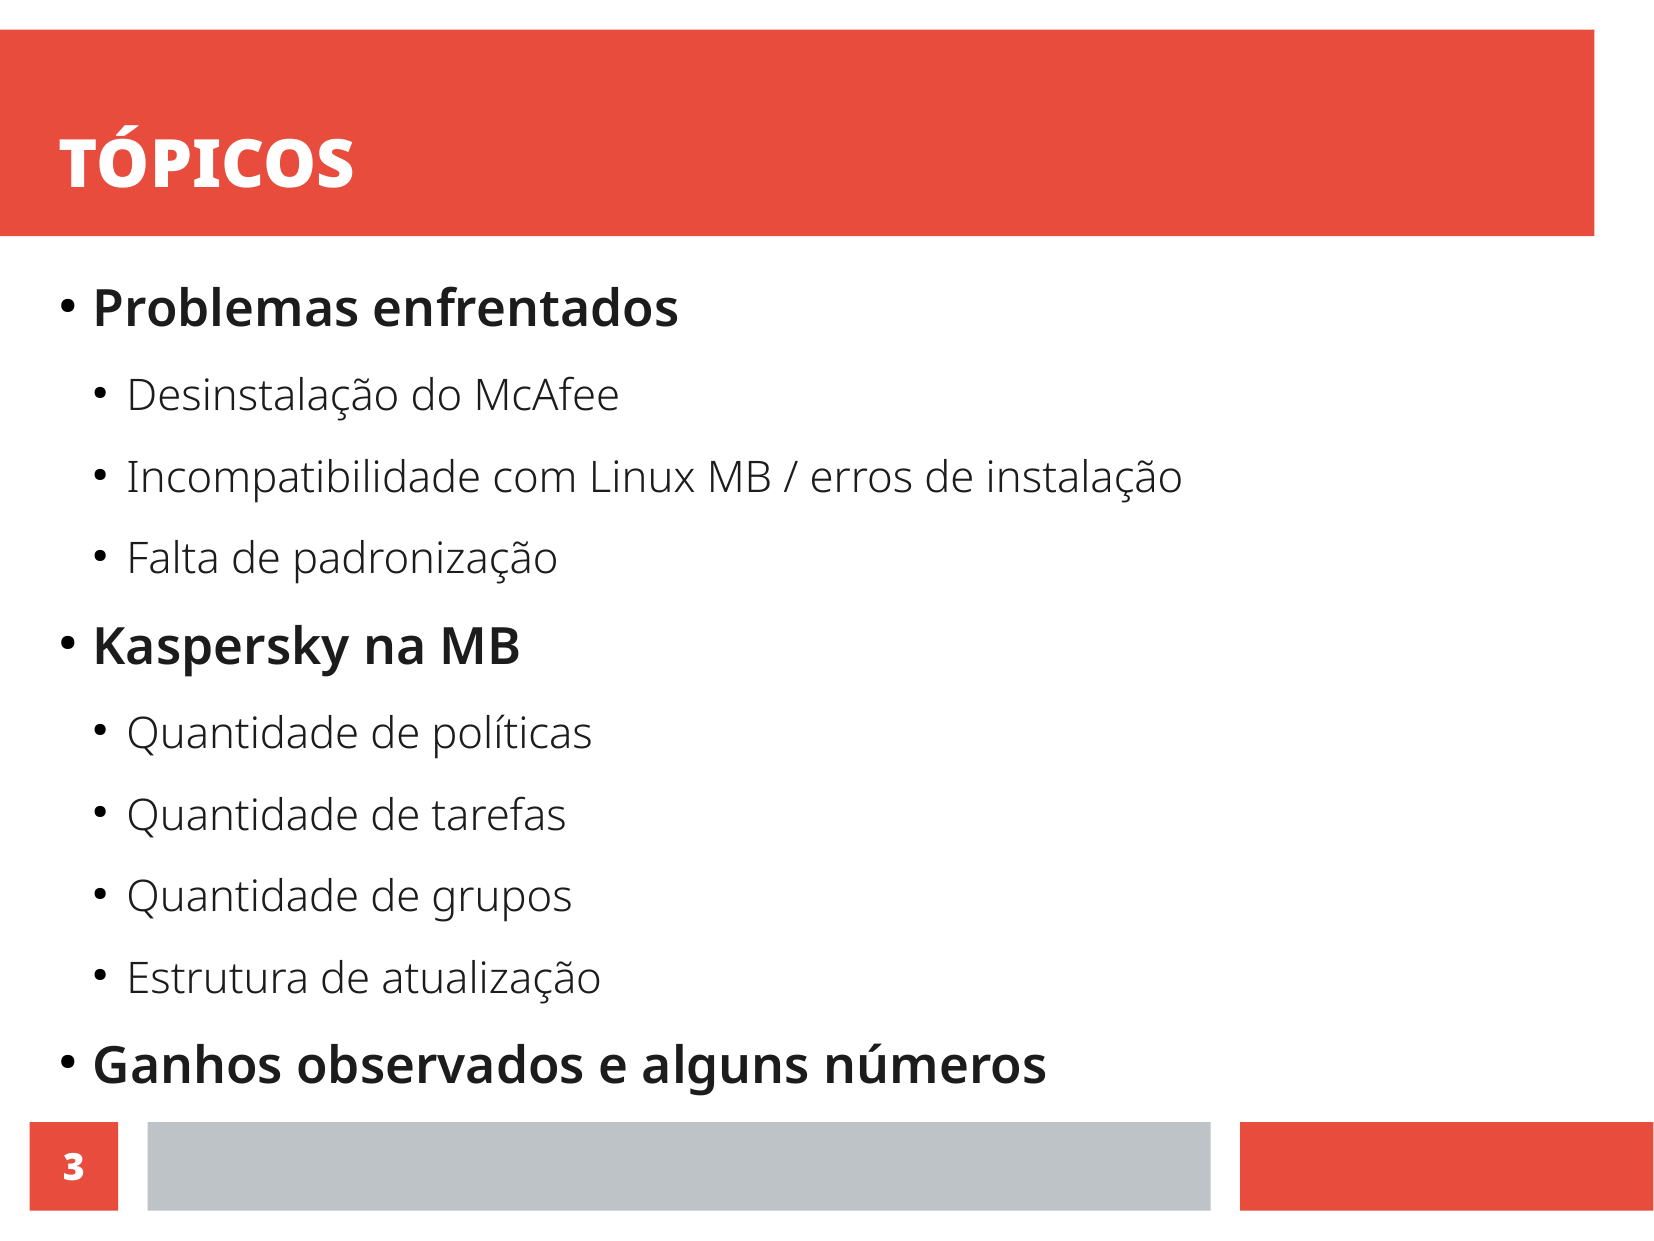

# TÓPICOS
Problemas enfrentados
Desinstalação do McAfee
Incompatibilidade com Linux MB / erros de instalação
Falta de padronização
Kaspersky na MB
Quantidade de políticas
Quantidade de tarefas
Quantidade de grupos
Estrutura de atualização
Ganhos observados e alguns números
3